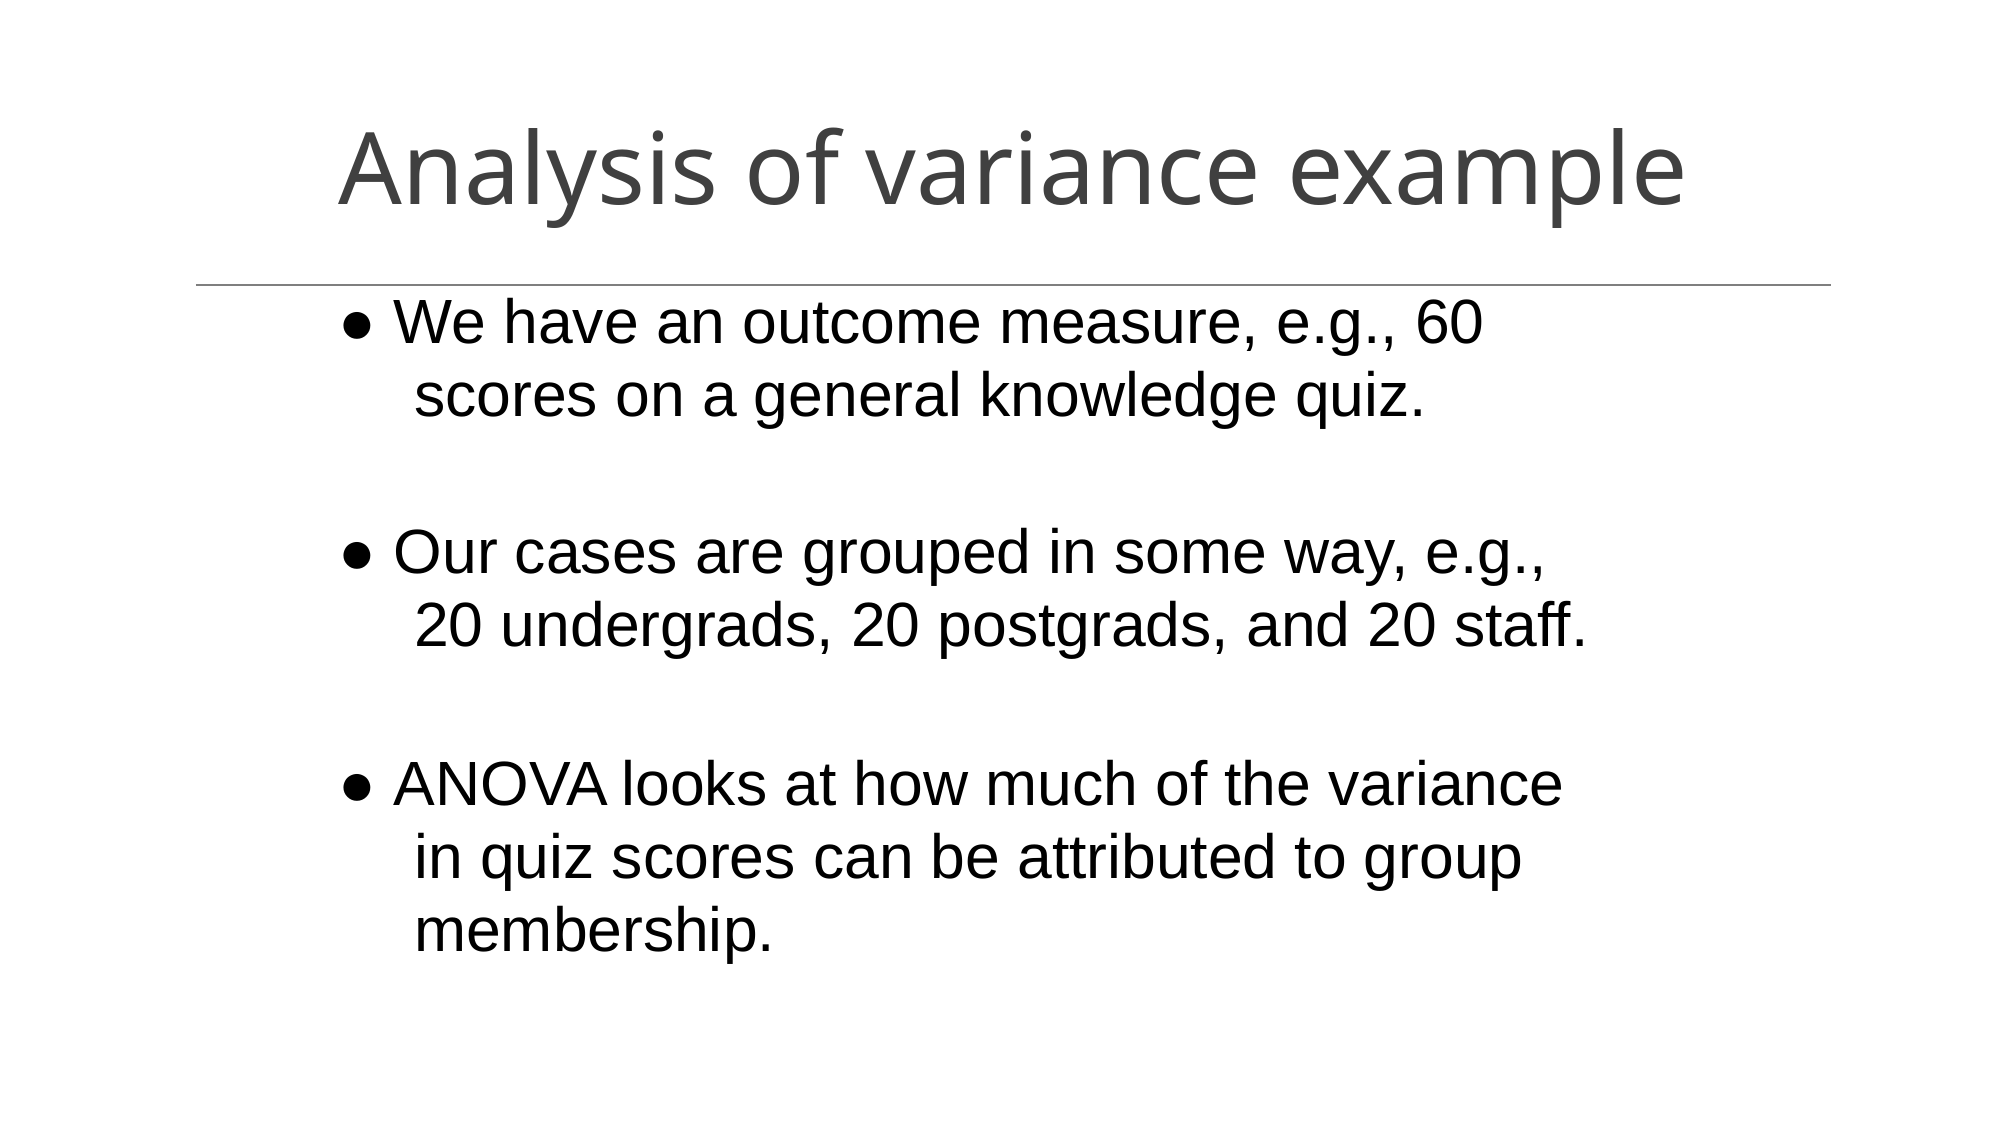

Analysis of variance example
● We have an outcome measure, e.g., 60
scores on a general knowledge quiz.
● Our cases are grouped in some way, e.g.,
20 undergrads, 20 postgrads, and 20 staff.
● ANOVA looks at how much of the variance
in quiz scores can be attributed to group
membership.